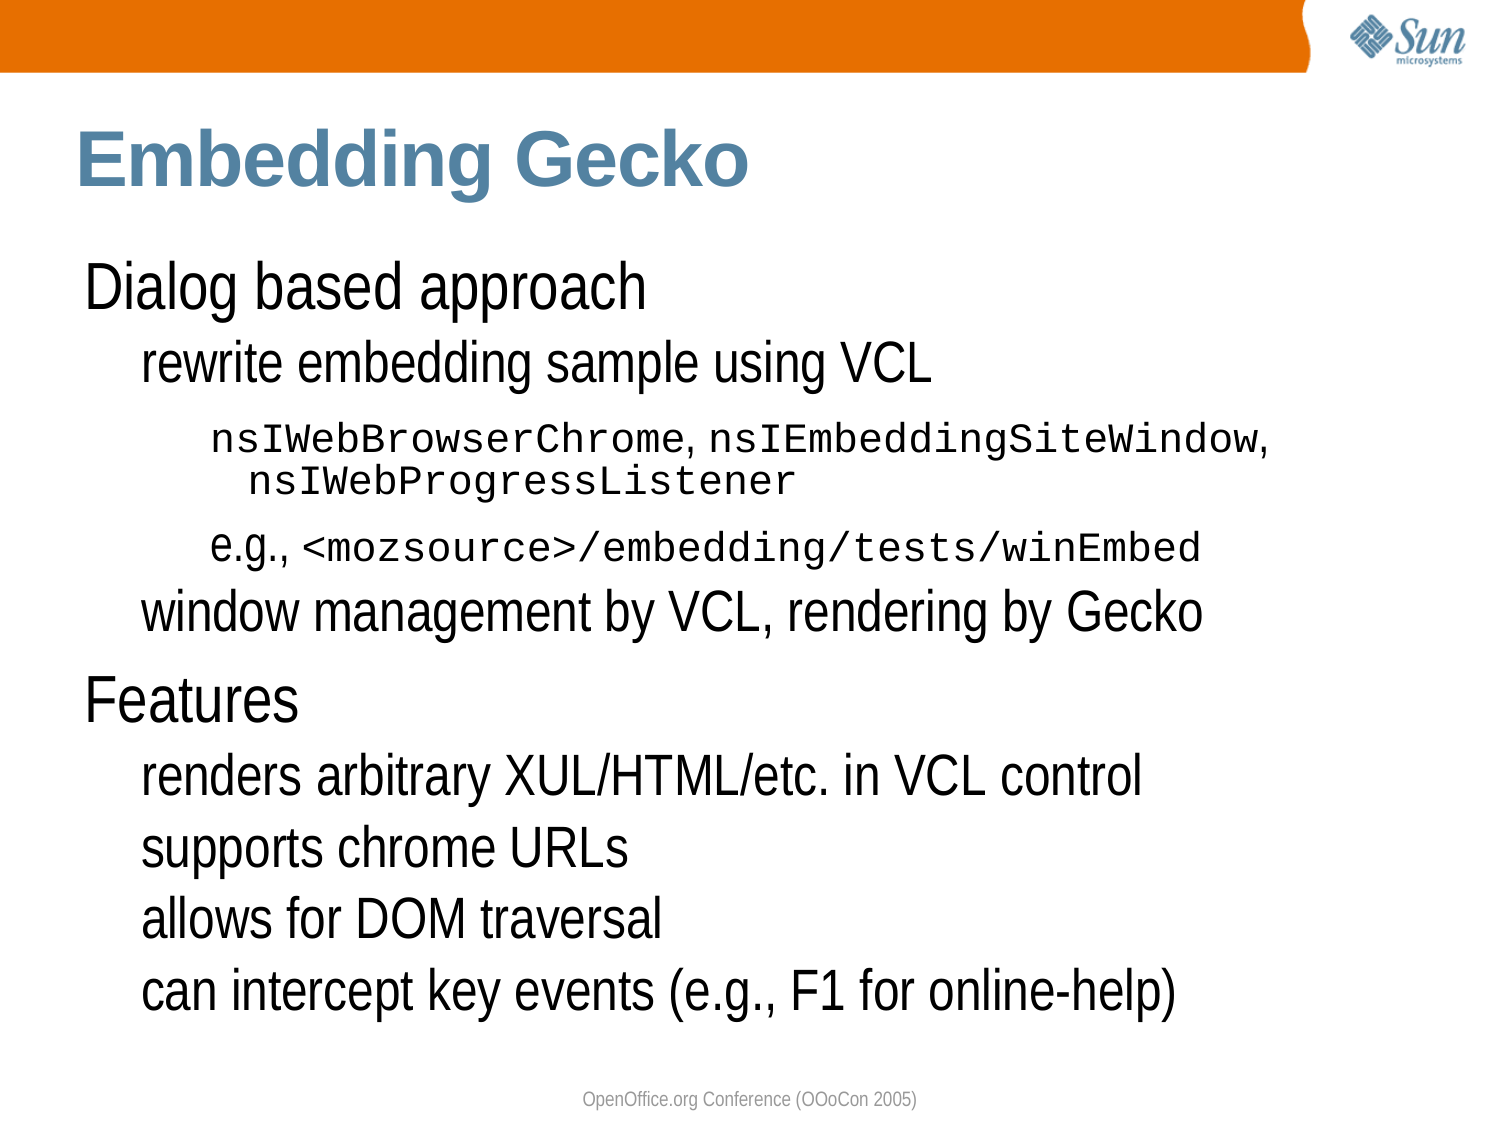

# Embedding Gecko
Dialog based approach
rewrite embedding sample using VCL
nsIWebBrowserChrome, nsIEmbeddingSiteWindow, nsIWebProgressListener
e.g., <mozsource>/embedding/tests/winEmbed
window management by VCL, rendering by Gecko
Features
renders arbitrary XUL/HTML/etc. in VCL control
supports chrome URLs
allows for DOM traversal
can intercept key events (e.g., F1 for online-help)